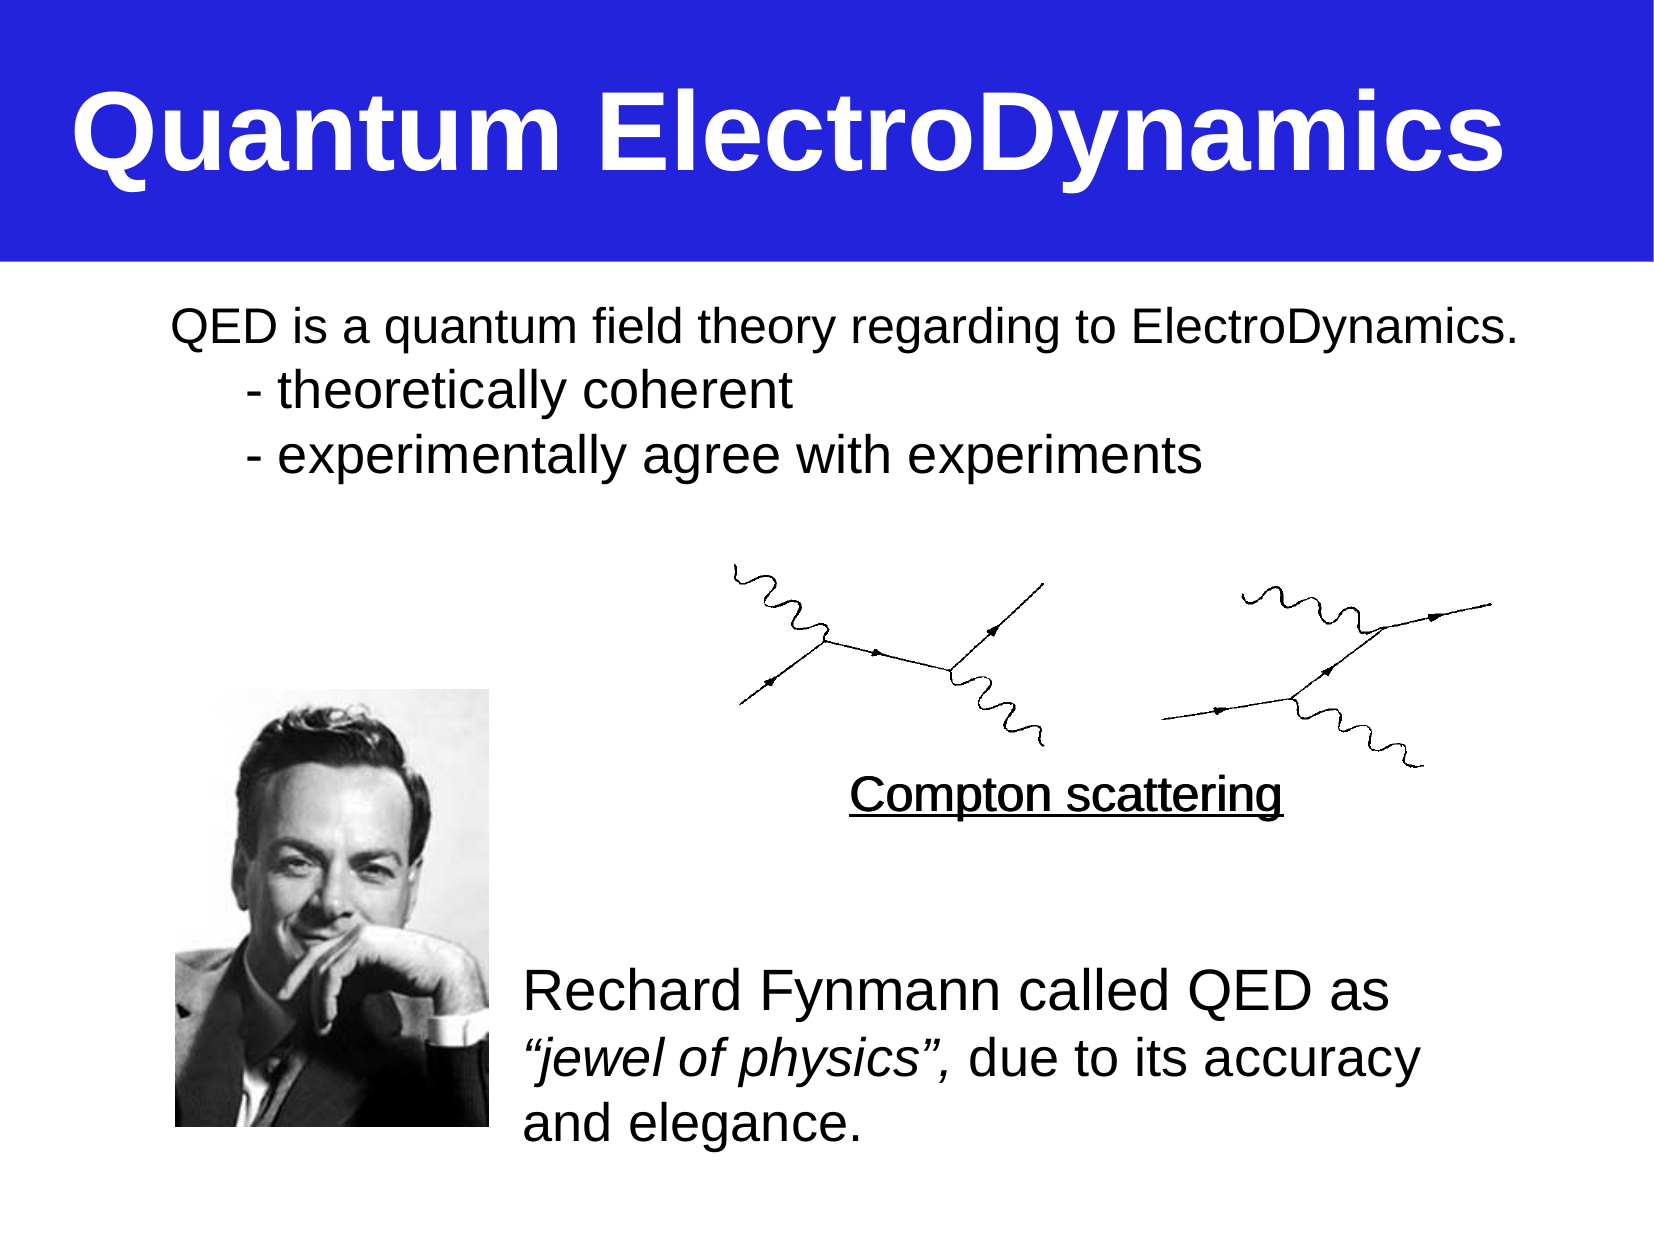

# Quantum ElectroDynamics
QED is a quantum field theory regarding to ElectroDynamics.
	- theoretically coherent
	- experimentally agree with experiments
Compton scattering
Compton scattering
Rechard Fynmann called QED as “jewel of physics”, due to its accuracy and elegance.